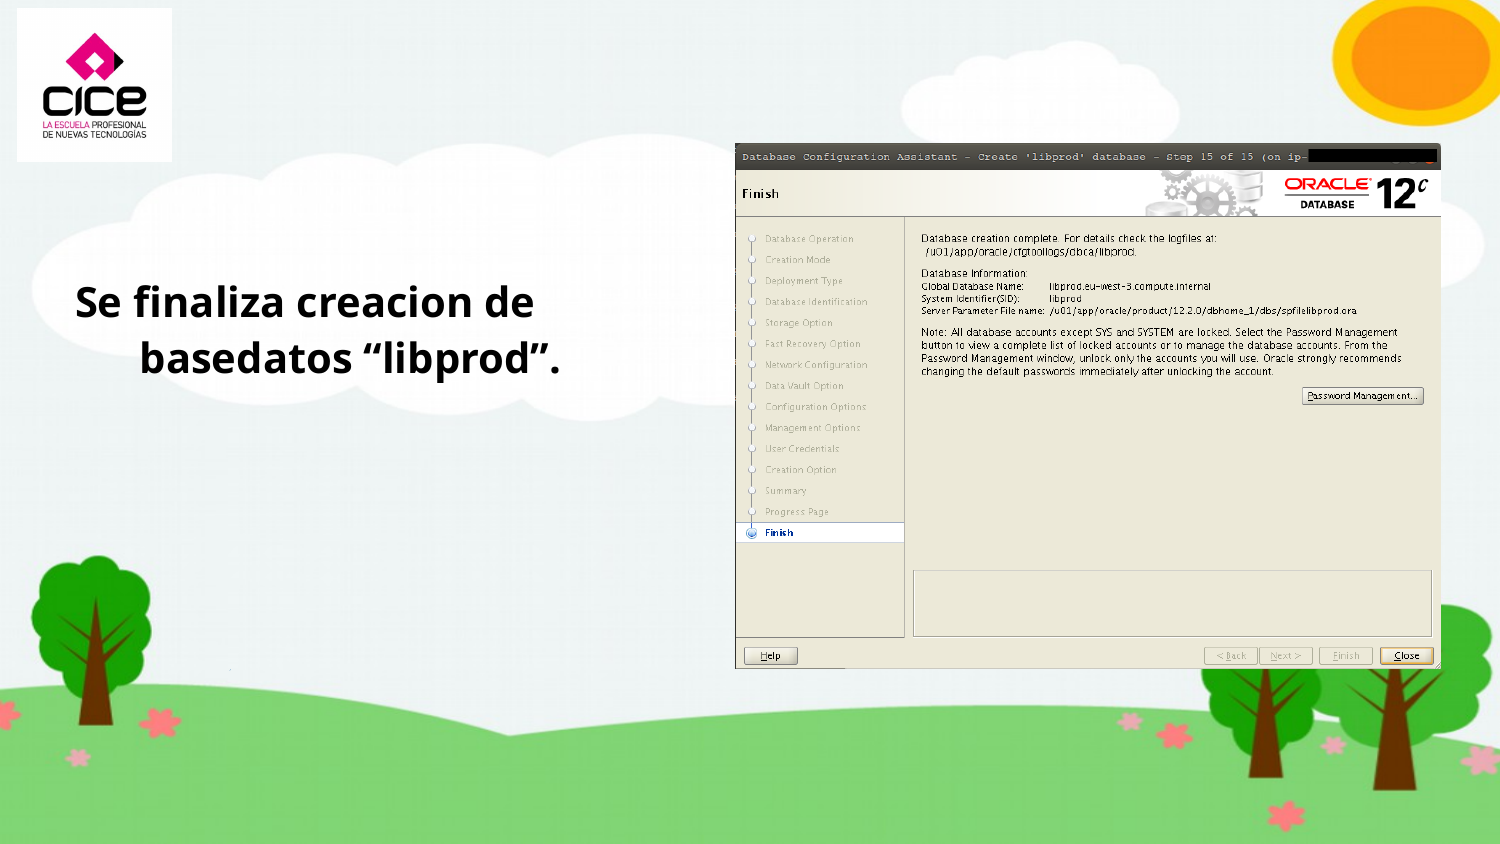

# Se finaliza creacion de basedatos “libprod”.